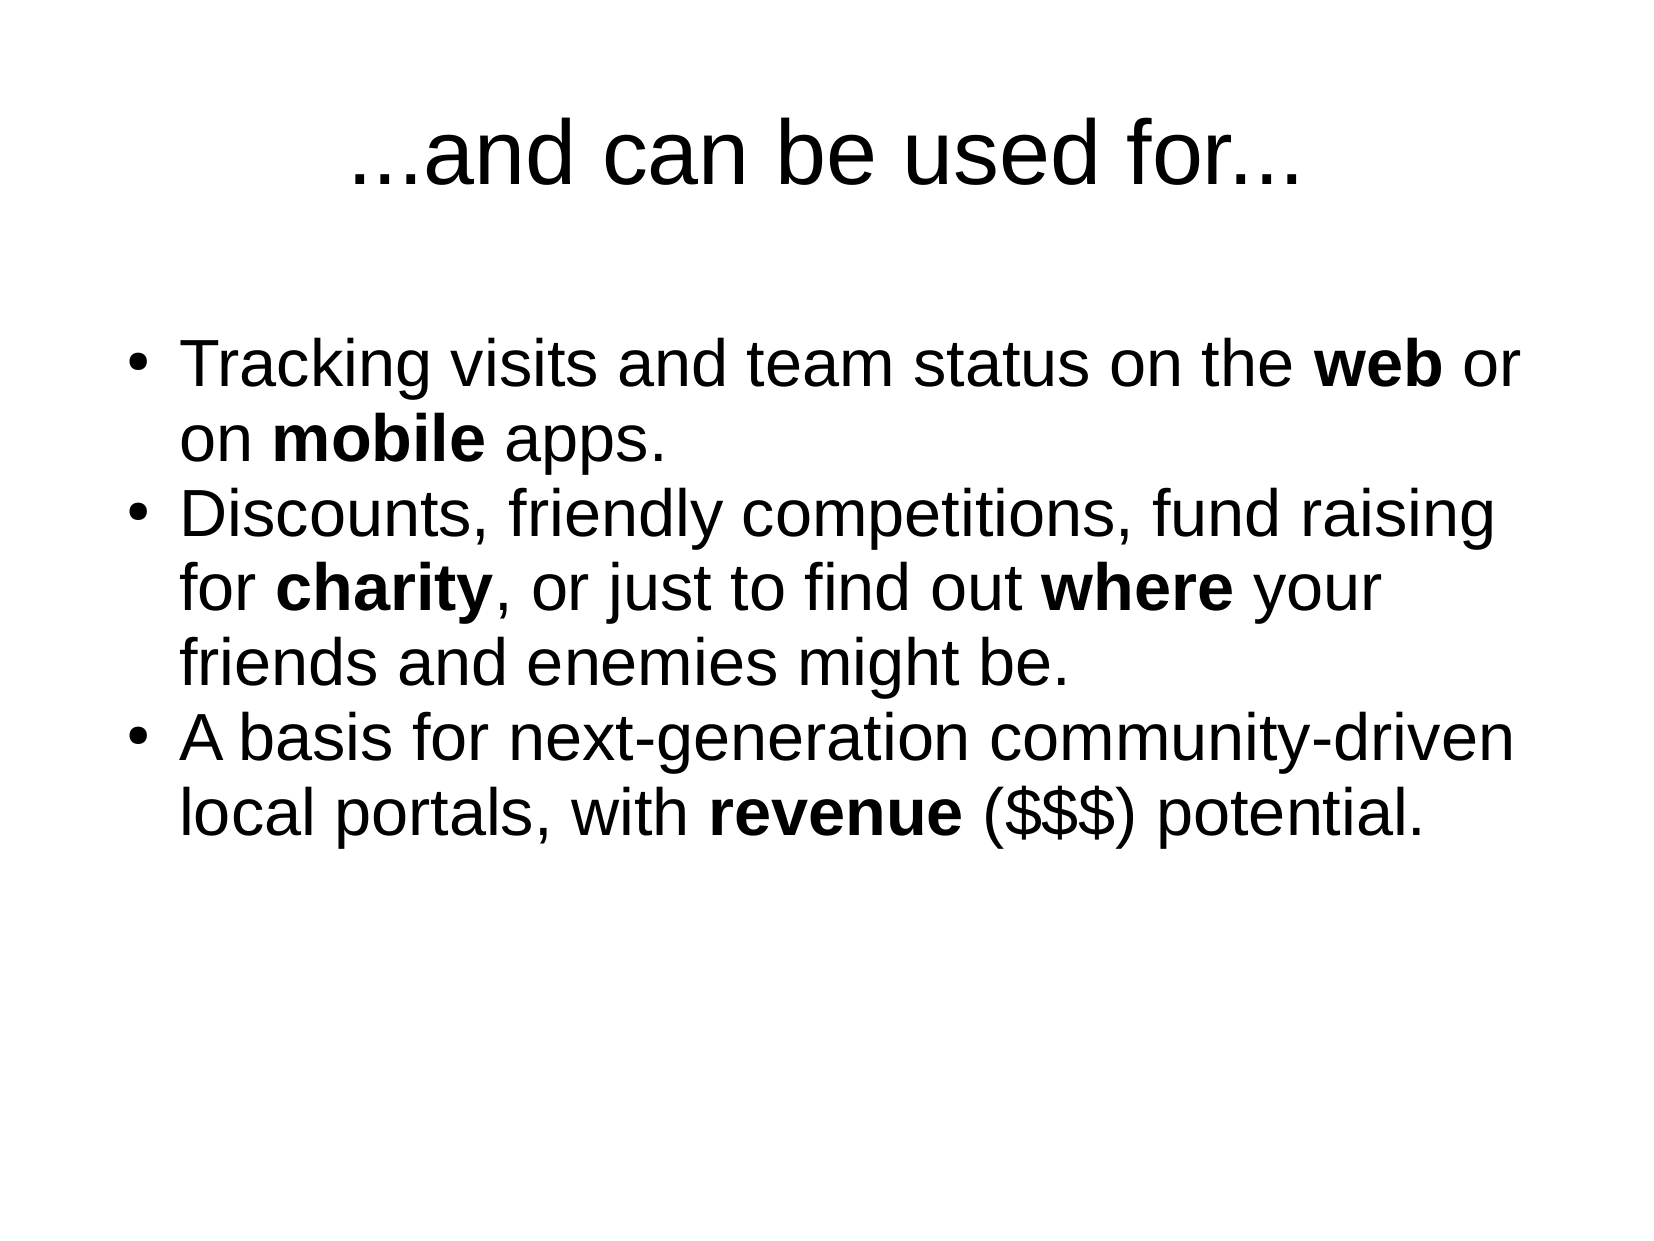

# ...and can be used for...
Tracking visits and team status on the web or on mobile apps.
Discounts, friendly competitions, fund raising for charity, or just to find out where your friends and enemies might be.
A basis for next-generation community-driven local portals, with revenue ($$$) potential.